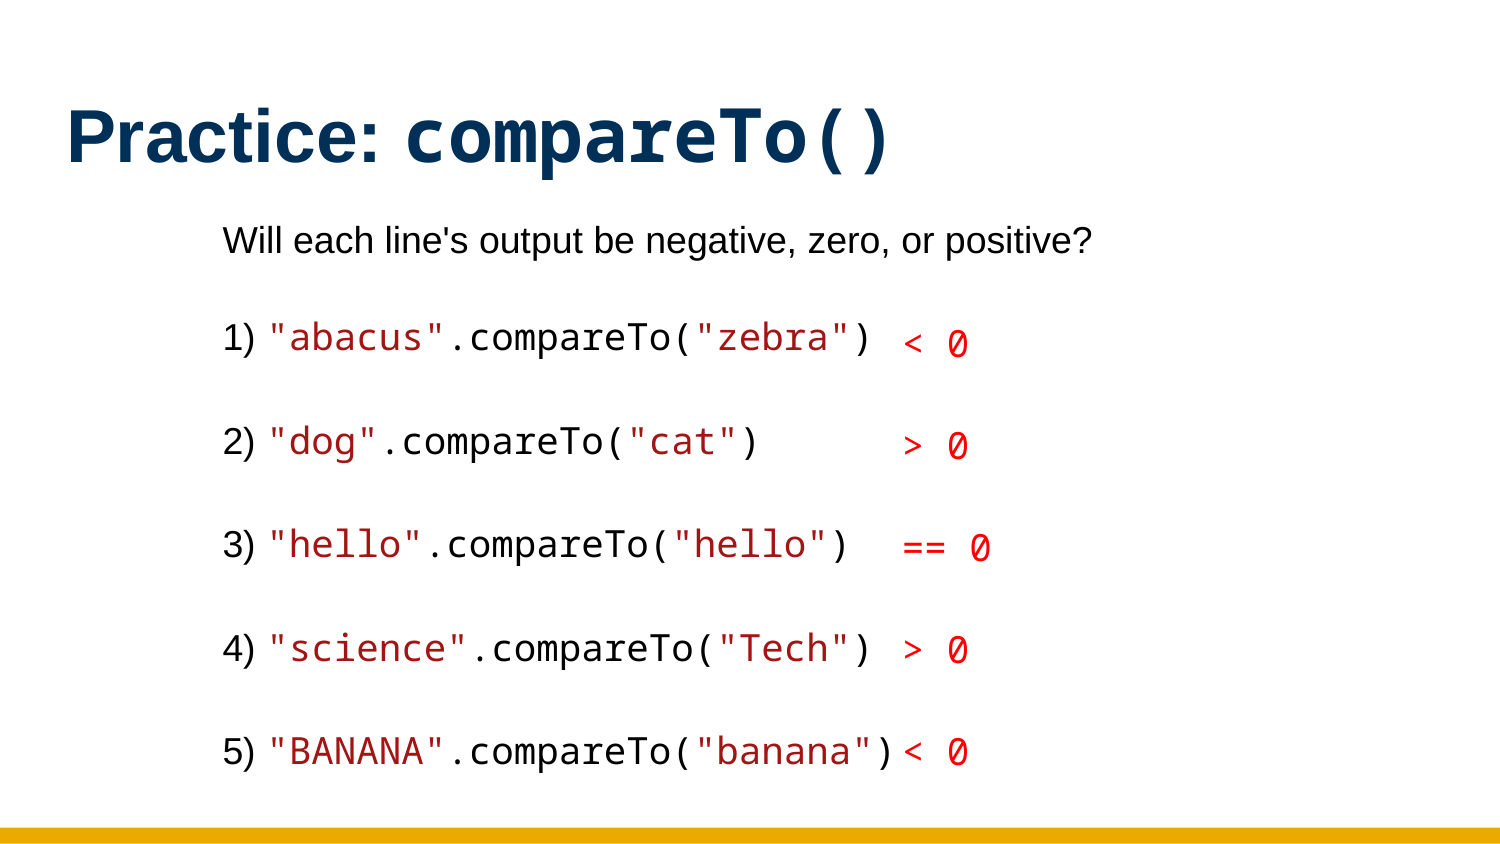

Practice: compareTo()
Will each line's output be negative, zero, or positive?
1) "abacus".compareTo("zebra")
2) "dog".compareTo("cat")
3) "hello".compareTo("hello")
4) "science".compareTo("Tech")
5) "BANANA".compareTo("banana")
< 0
> 0
== 0
> 0
< 0